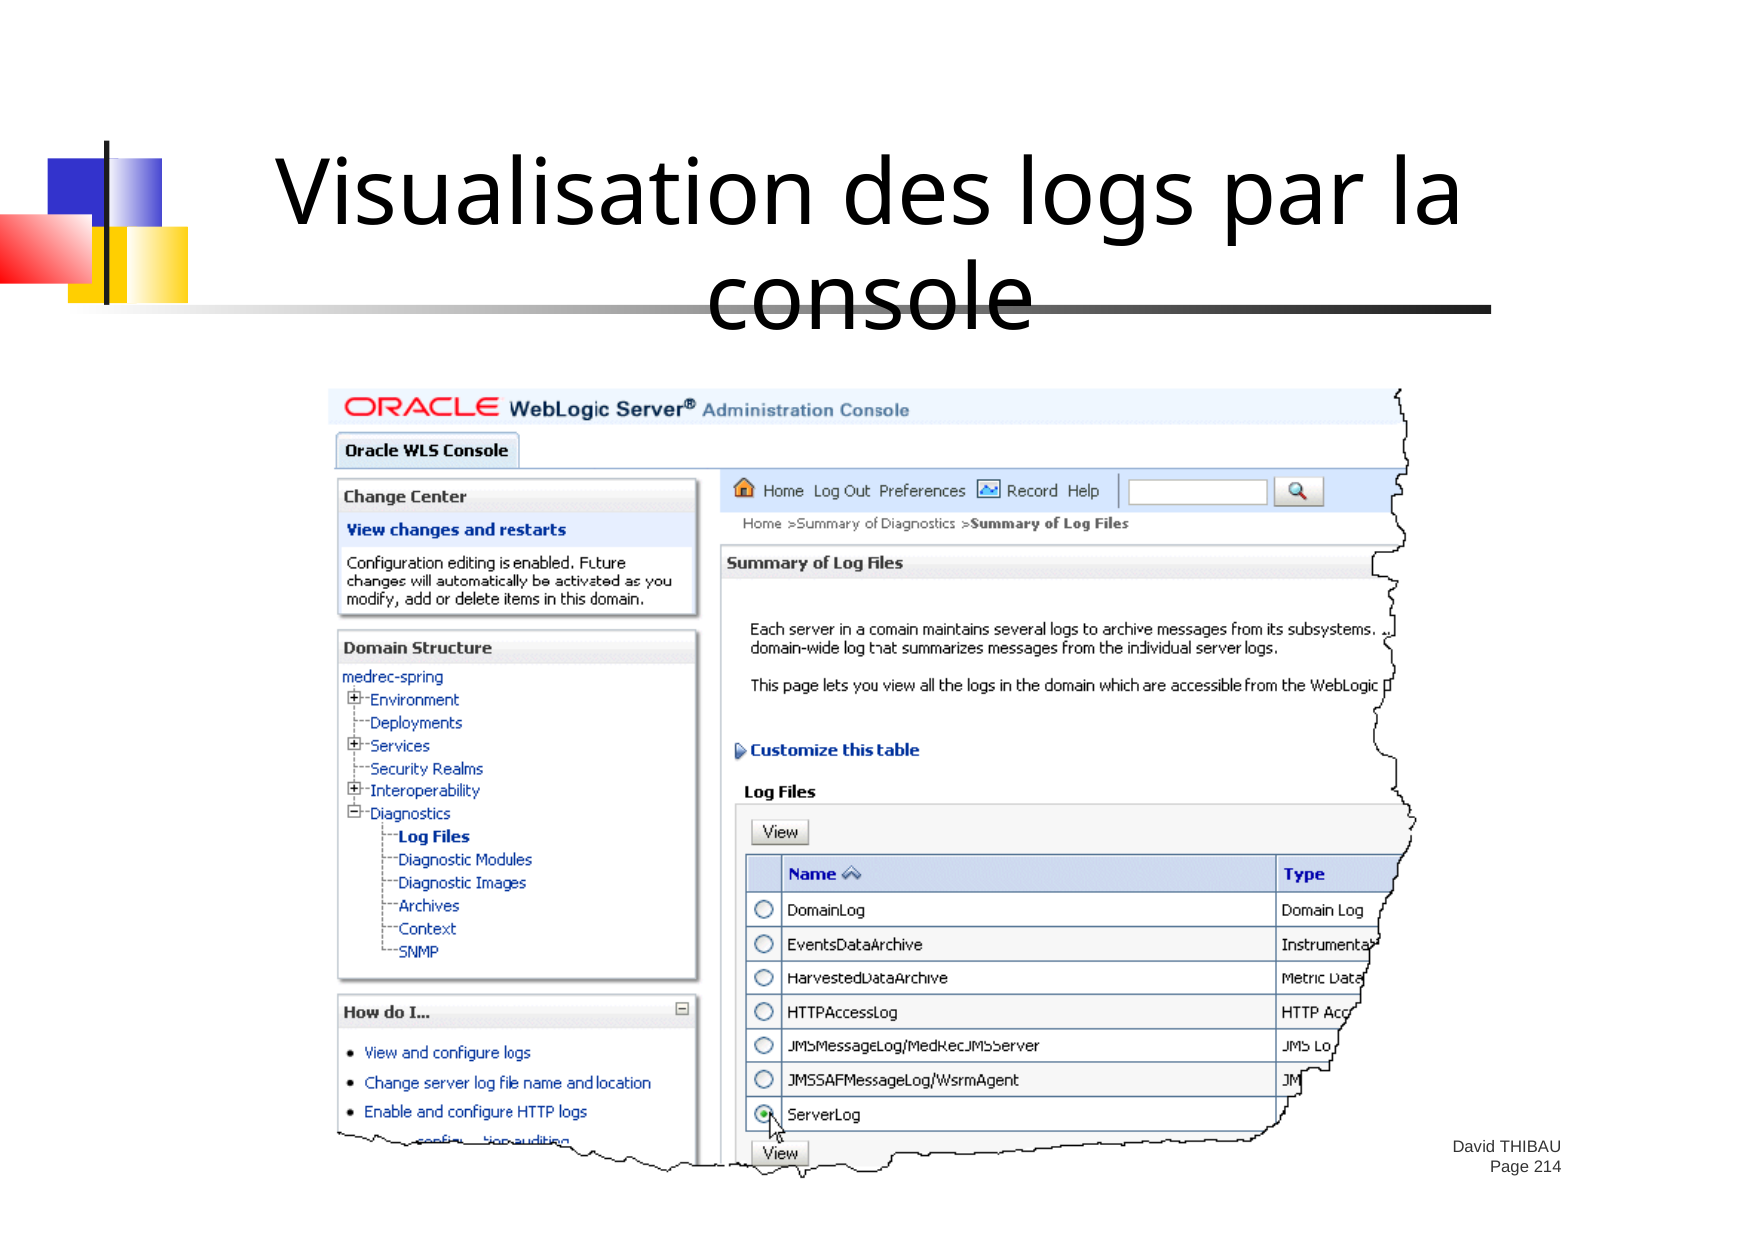

# Visualisation des logs par la console